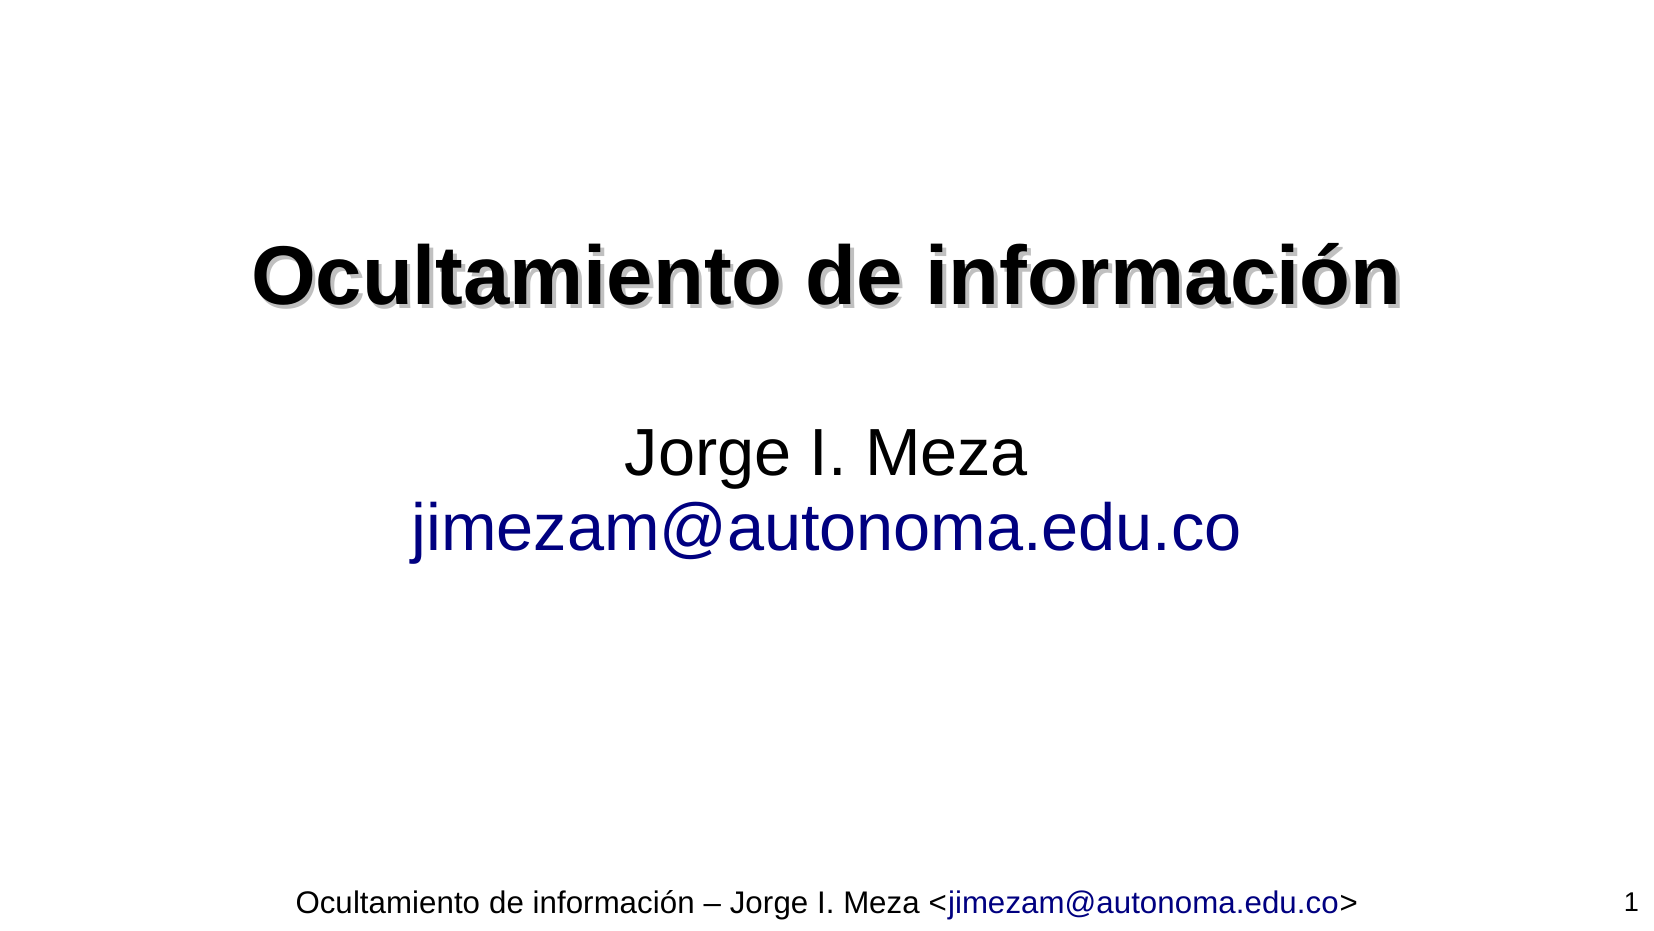

# Ocultamiento de información
Jorge I. Meza
jimezam@autonoma.edu.co